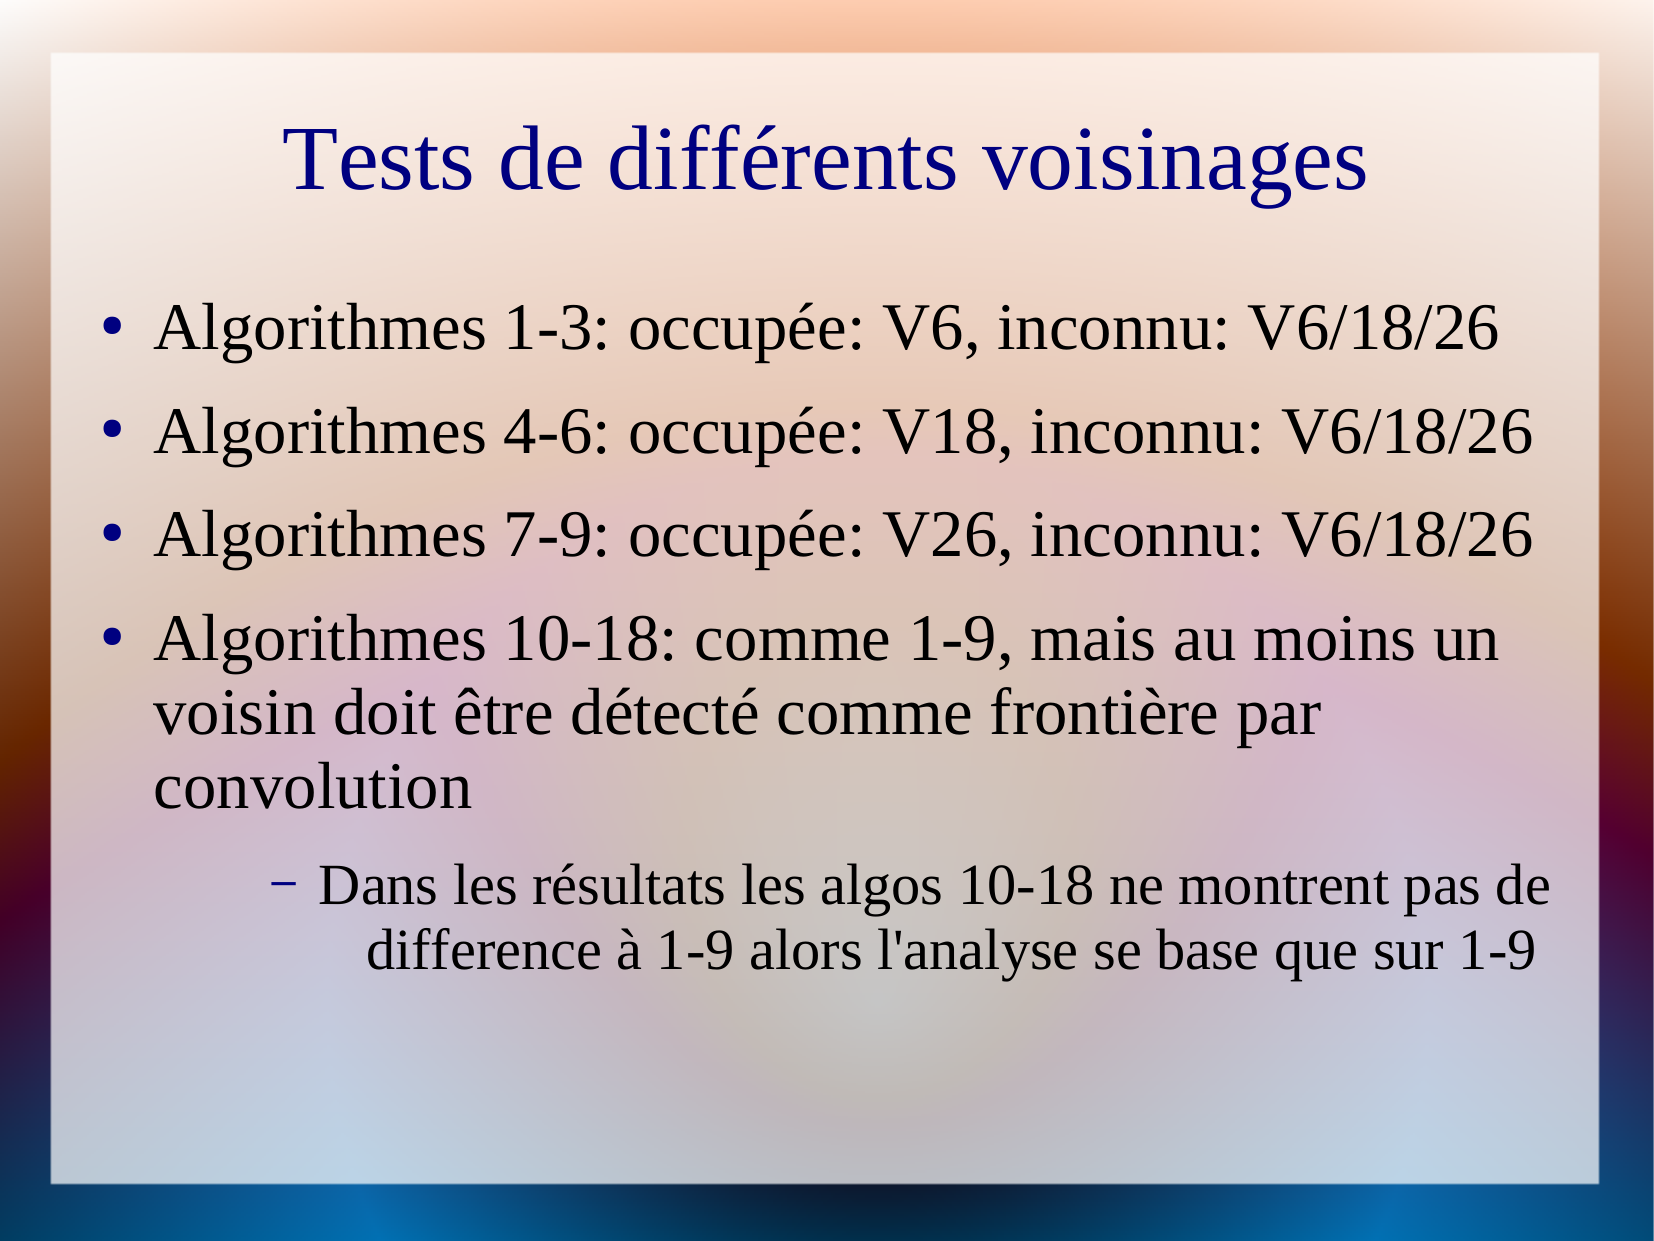

# Tests de différents voisinages
Algorithmes 1-3: occupée: V6, inconnu: V6/18/26
Algorithmes 4-6: occupée: V18, inconnu: V6/18/26
Algorithmes 7-9: occupée: V26, inconnu: V6/18/26
Algorithmes 10-18: comme 1-9, mais au moins un voisin doit être détecté comme frontière par convolution
Dans les résultats les algos 10-18 ne montrent pas de difference à 1-9 alors l'analyse se base que sur 1-9